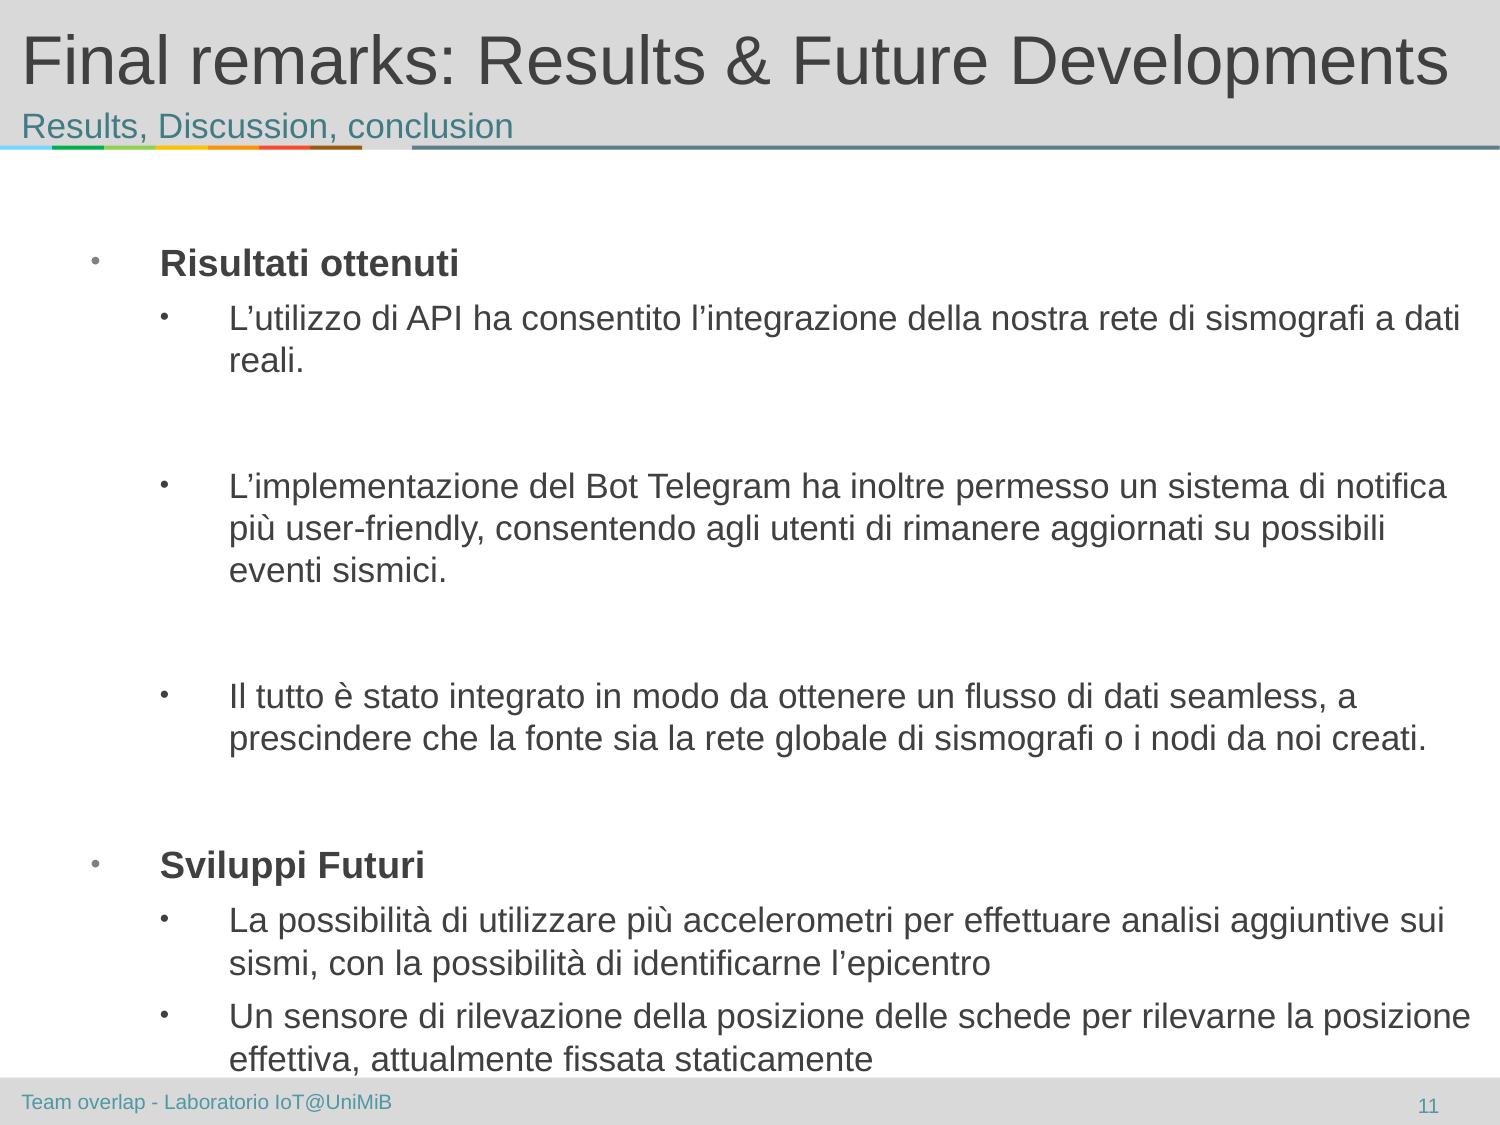

# Final remarks: Results & Future Developments
Results, Discussion, conclusion
Risultati ottenuti
L’utilizzo di API ha consentito l’integrazione della nostra rete di sismografi a dati reali.
L’implementazione del Bot Telegram ha inoltre permesso un sistema di notifica più user-friendly, consentendo agli utenti di rimanere aggiornati su possibili eventi sismici.
Il tutto è stato integrato in modo da ottenere un flusso di dati seamless, a prescindere che la fonte sia la rete globale di sismografi o i nodi da noi creati.
Sviluppi Futuri
La possibilità di utilizzare più accelerometri per effettuare analisi aggiuntive sui sismi, con la possibilità di identificarne l’epicentro
Un sensore di rilevazione della posizione delle schede per rilevarne la posizione effettiva, attualmente fissata staticamente
Team overlap - Laboratorio IoT@UniMiB